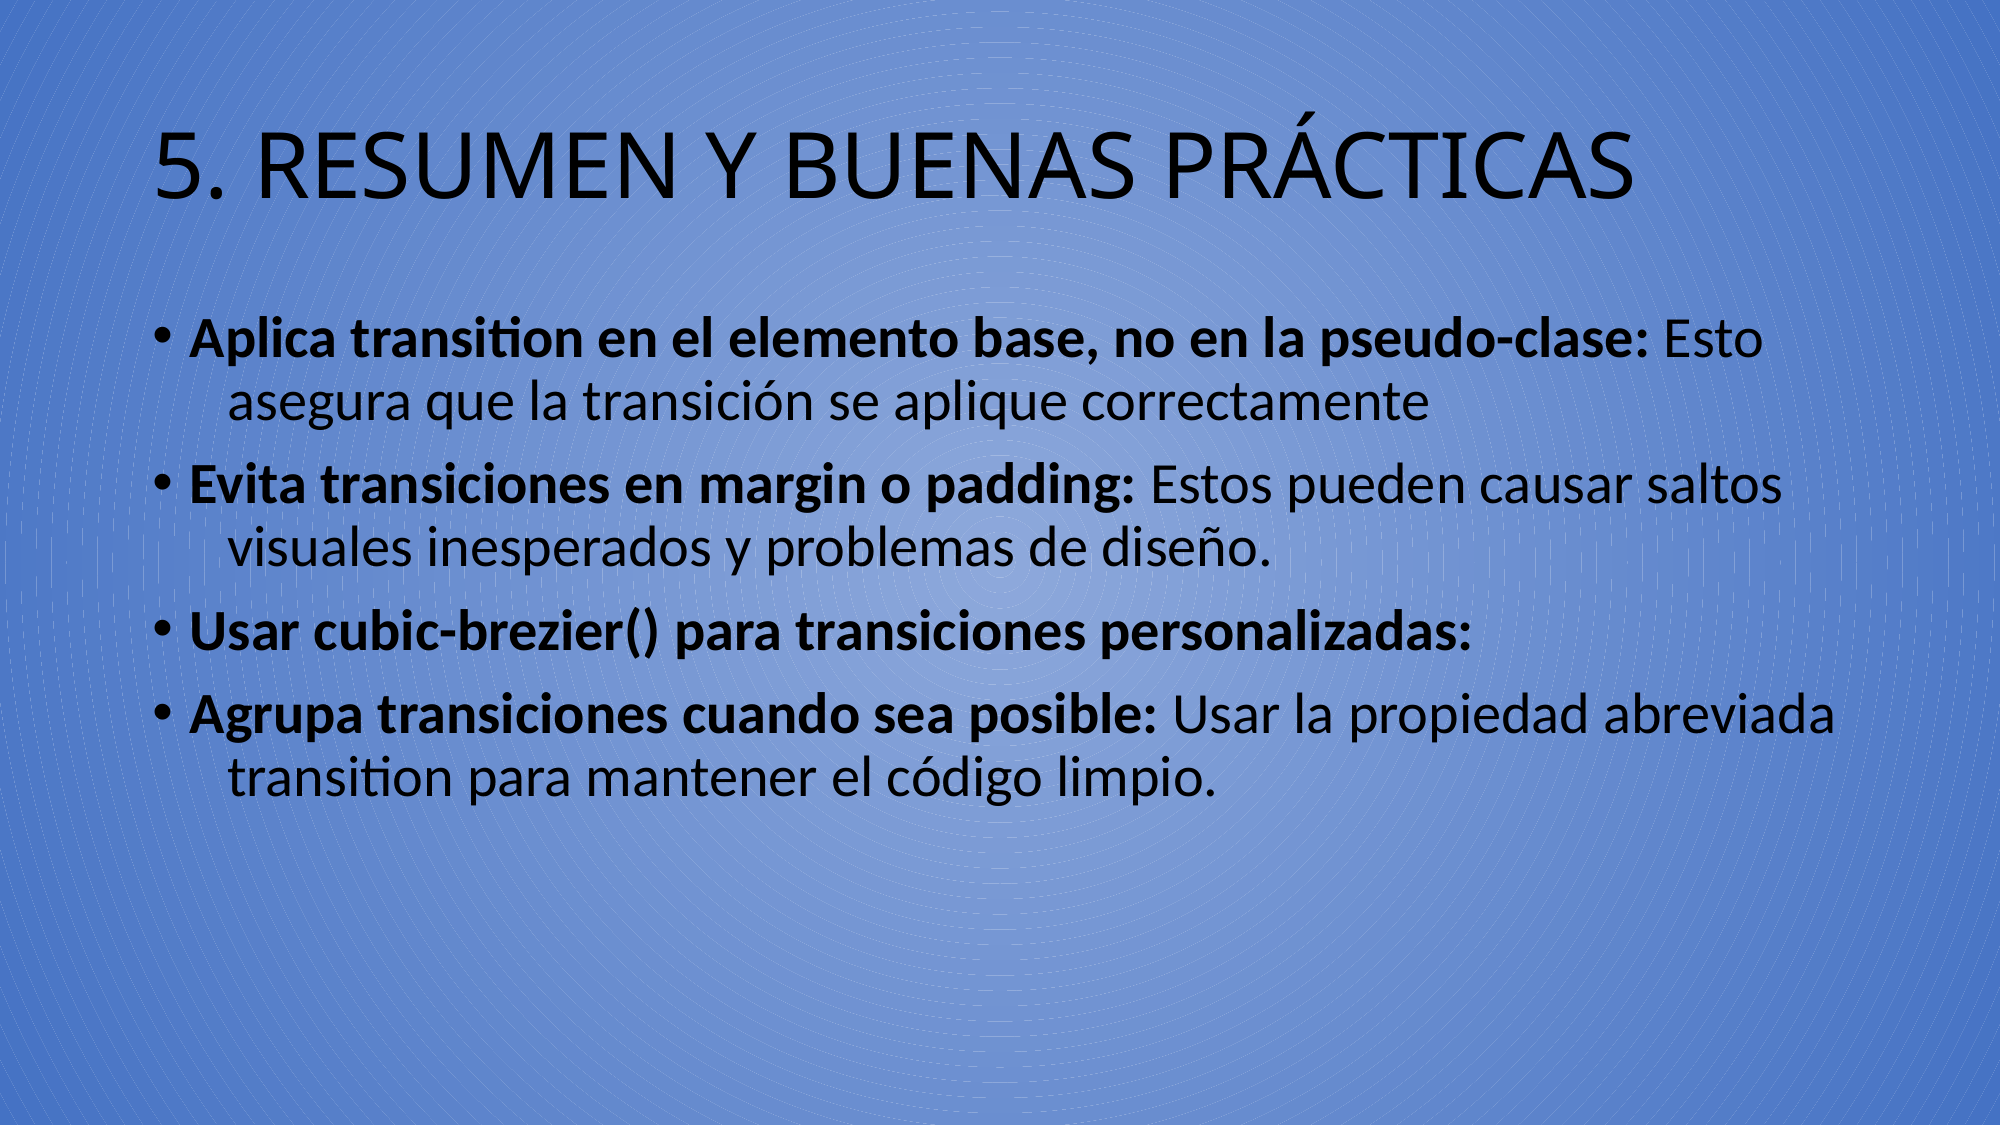

# 5. RESUMEN Y BUENAS PRÁCTICAS
Aplica transition en el elemento base, no en la pseudo-clase: Esto asegura que la transición se aplique correctamente
Evita transiciones en margin o padding: Estos pueden causar saltos visuales inesperados y problemas de diseño.
Usar cubic-brezier() para transiciones personalizadas:
Agrupa transiciones cuando sea posible: Usar la propiedad abreviada transition para mantener el código limpio.